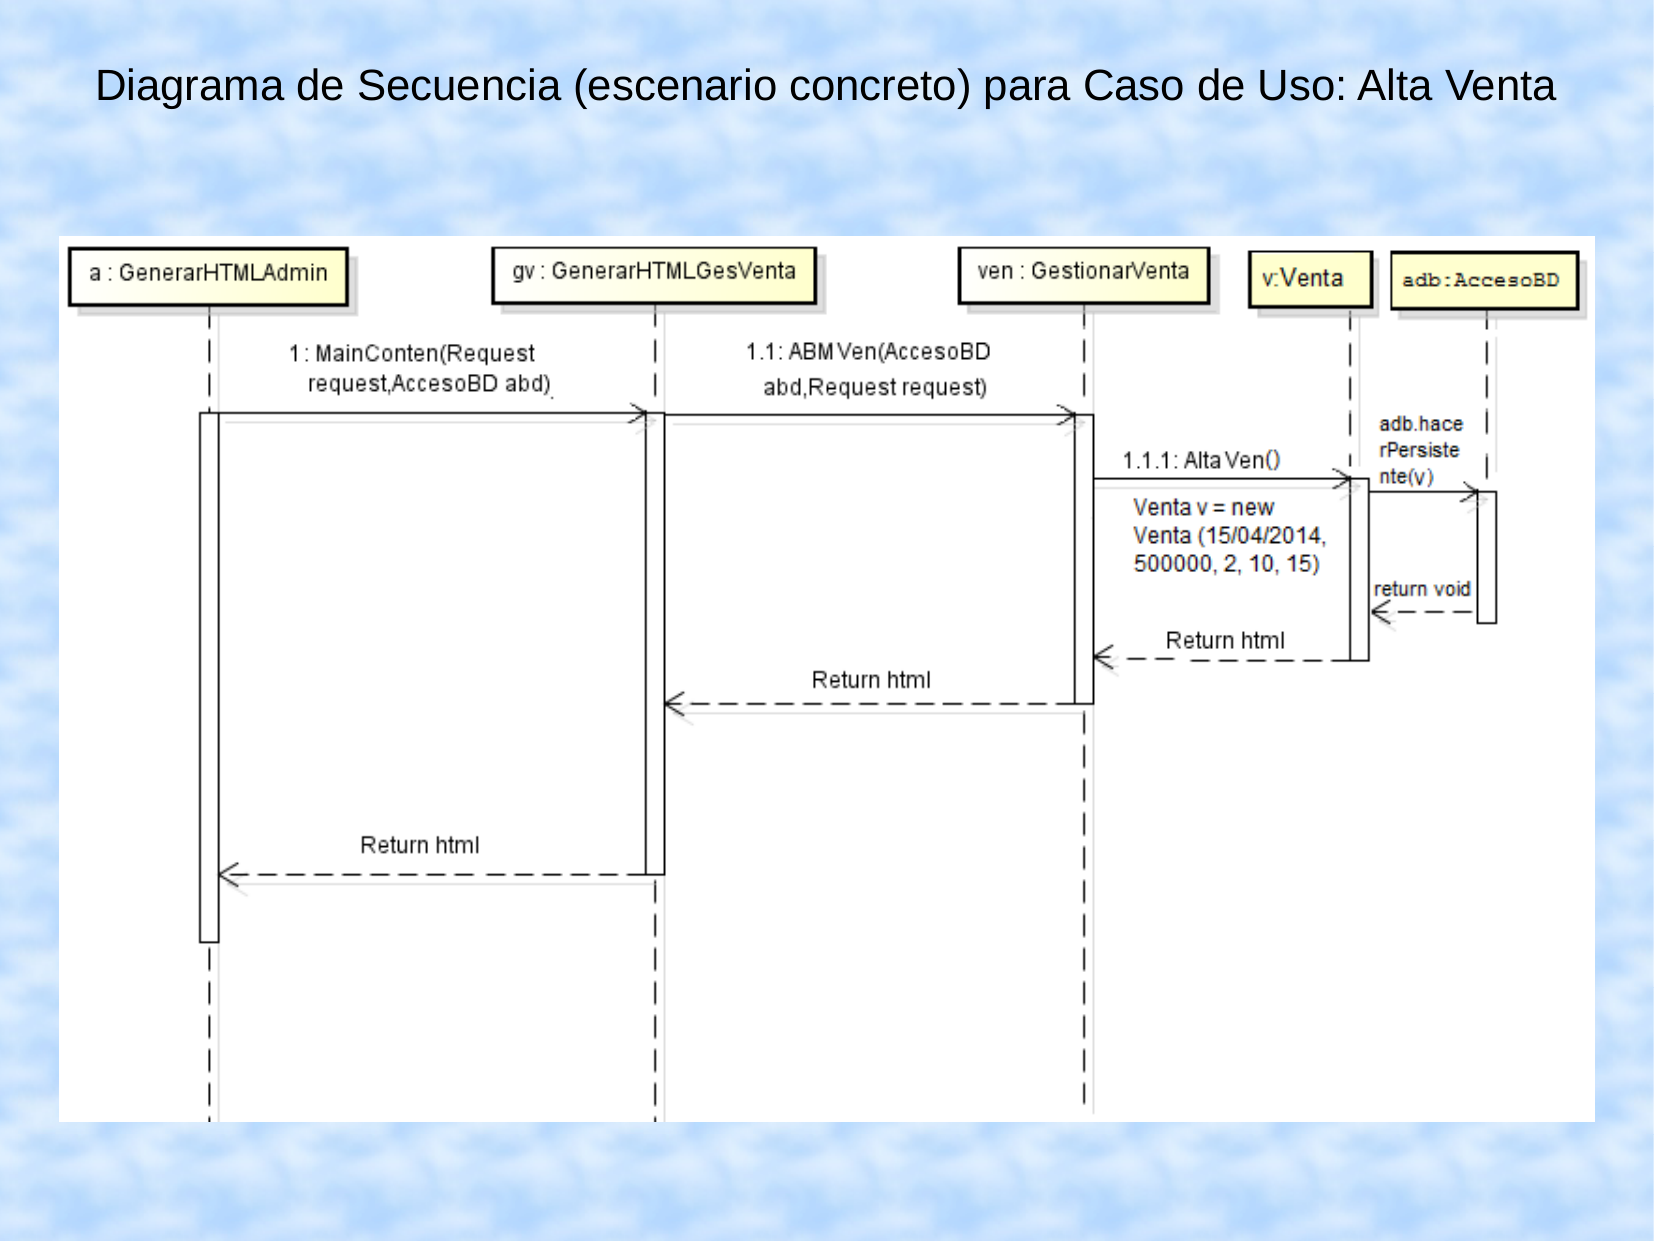

# Diagrama de Secuencia (escenario concreto) para Caso de Uso: Alta Venta